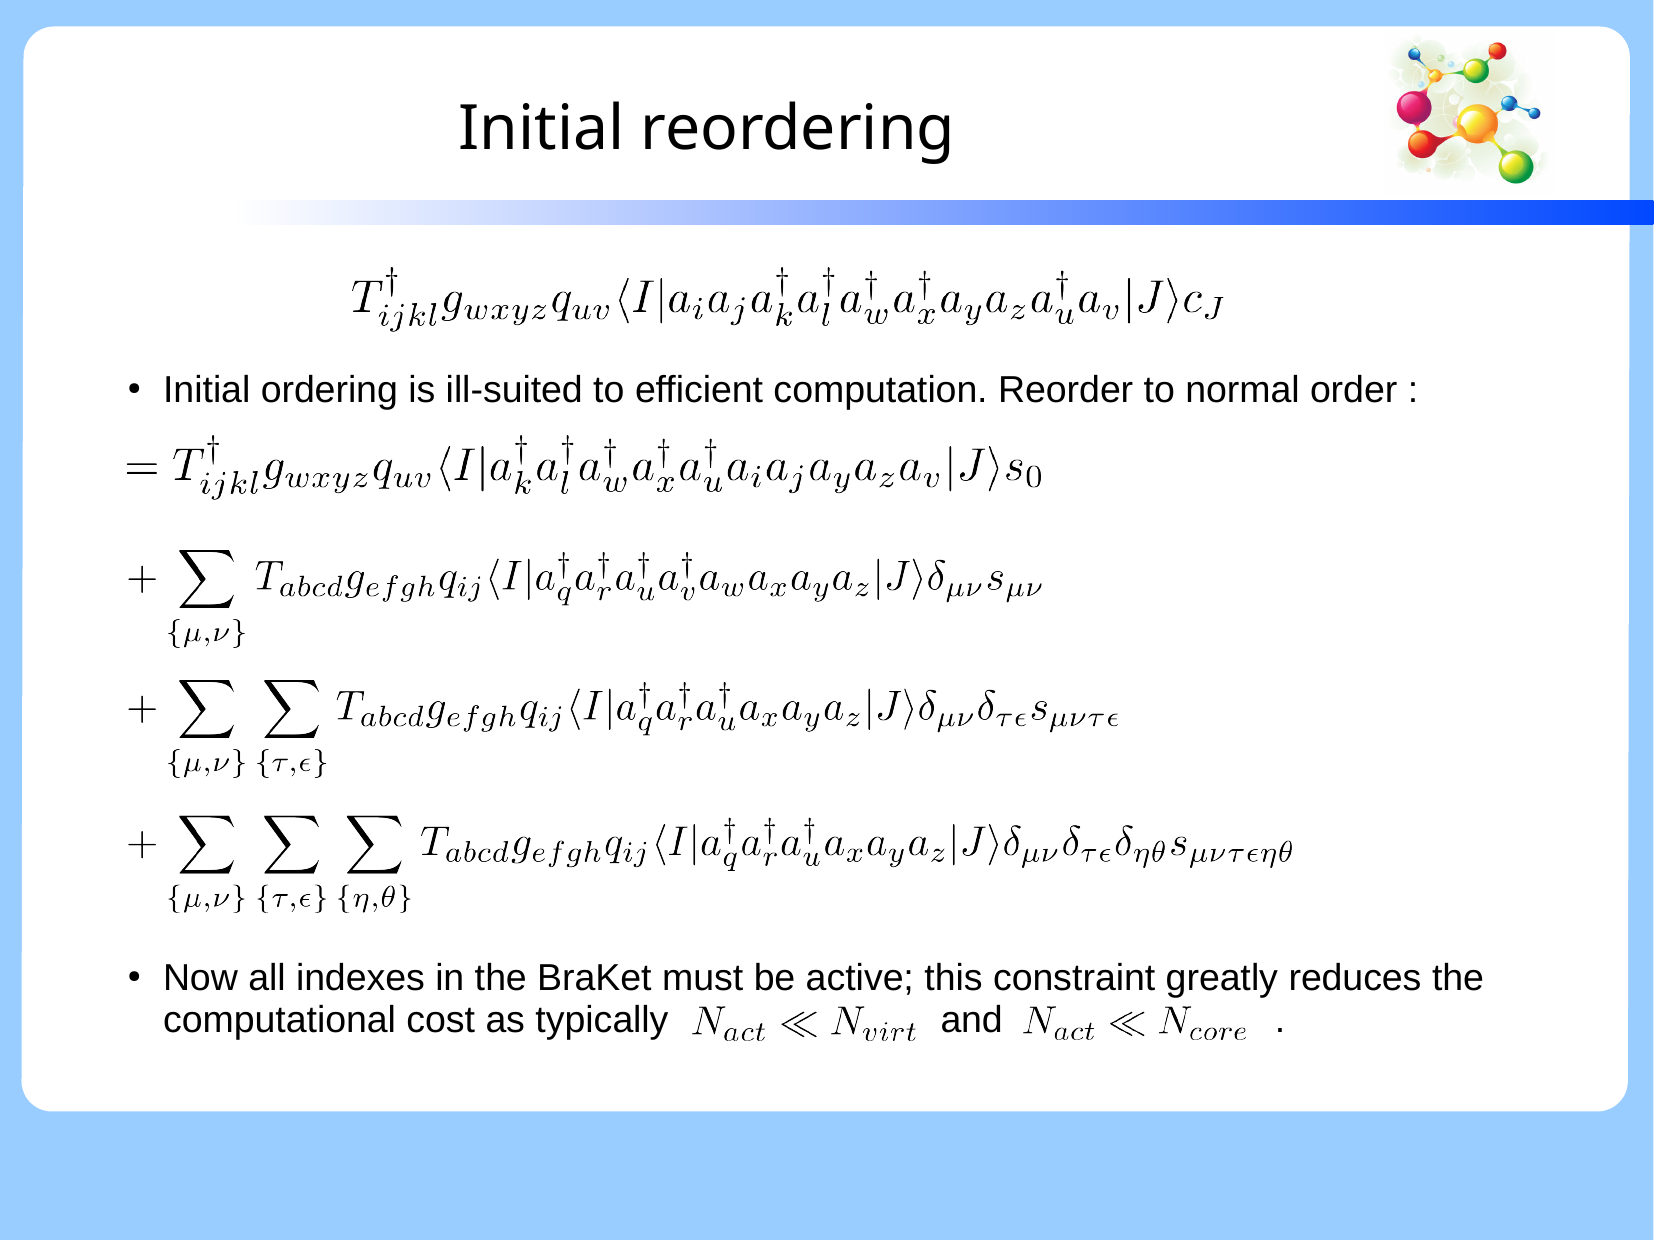

# Initial reordering
Initial ordering is ill-suited to efficient computation. Reorder to normal order :
Now all indexes in the BraKet must be active; this constraint greatly reduces the computational cost as typically and .